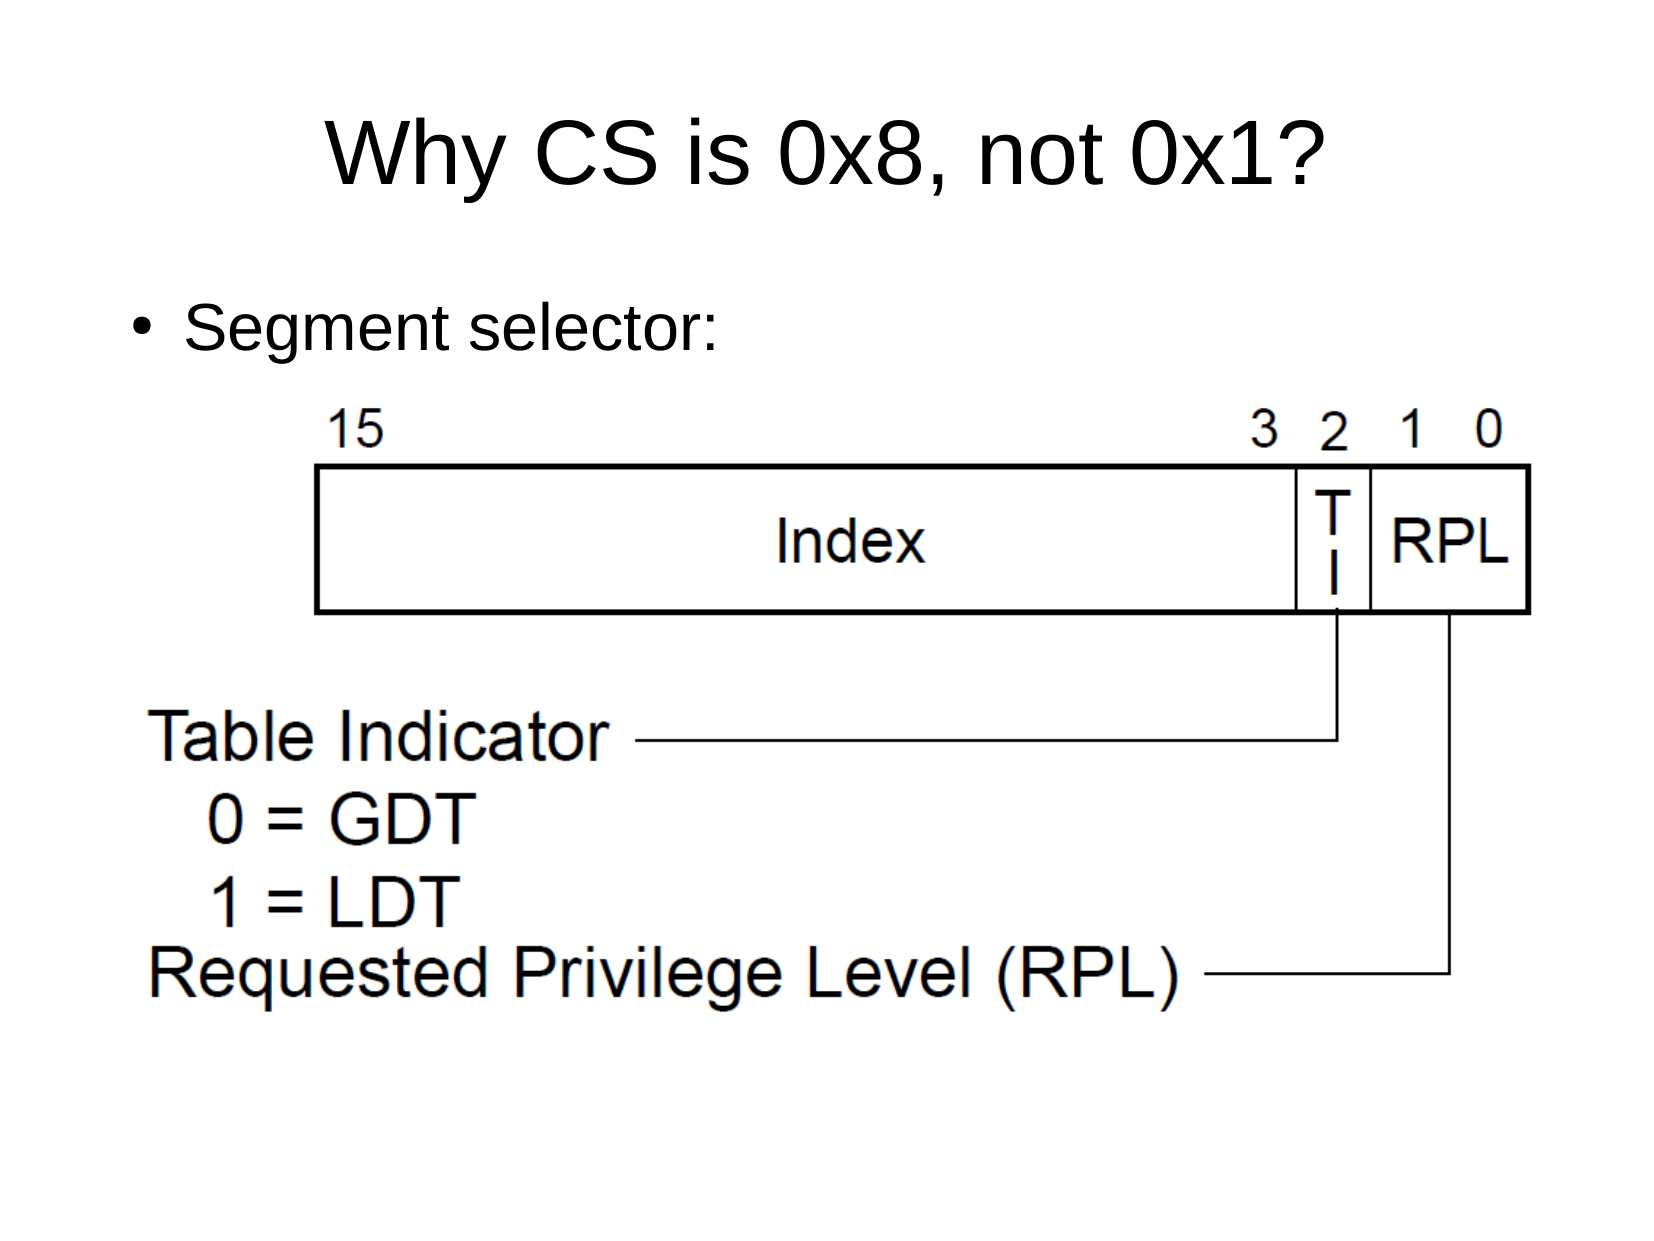

# Why CS is 0x8, not 0x1?
Segment selector: